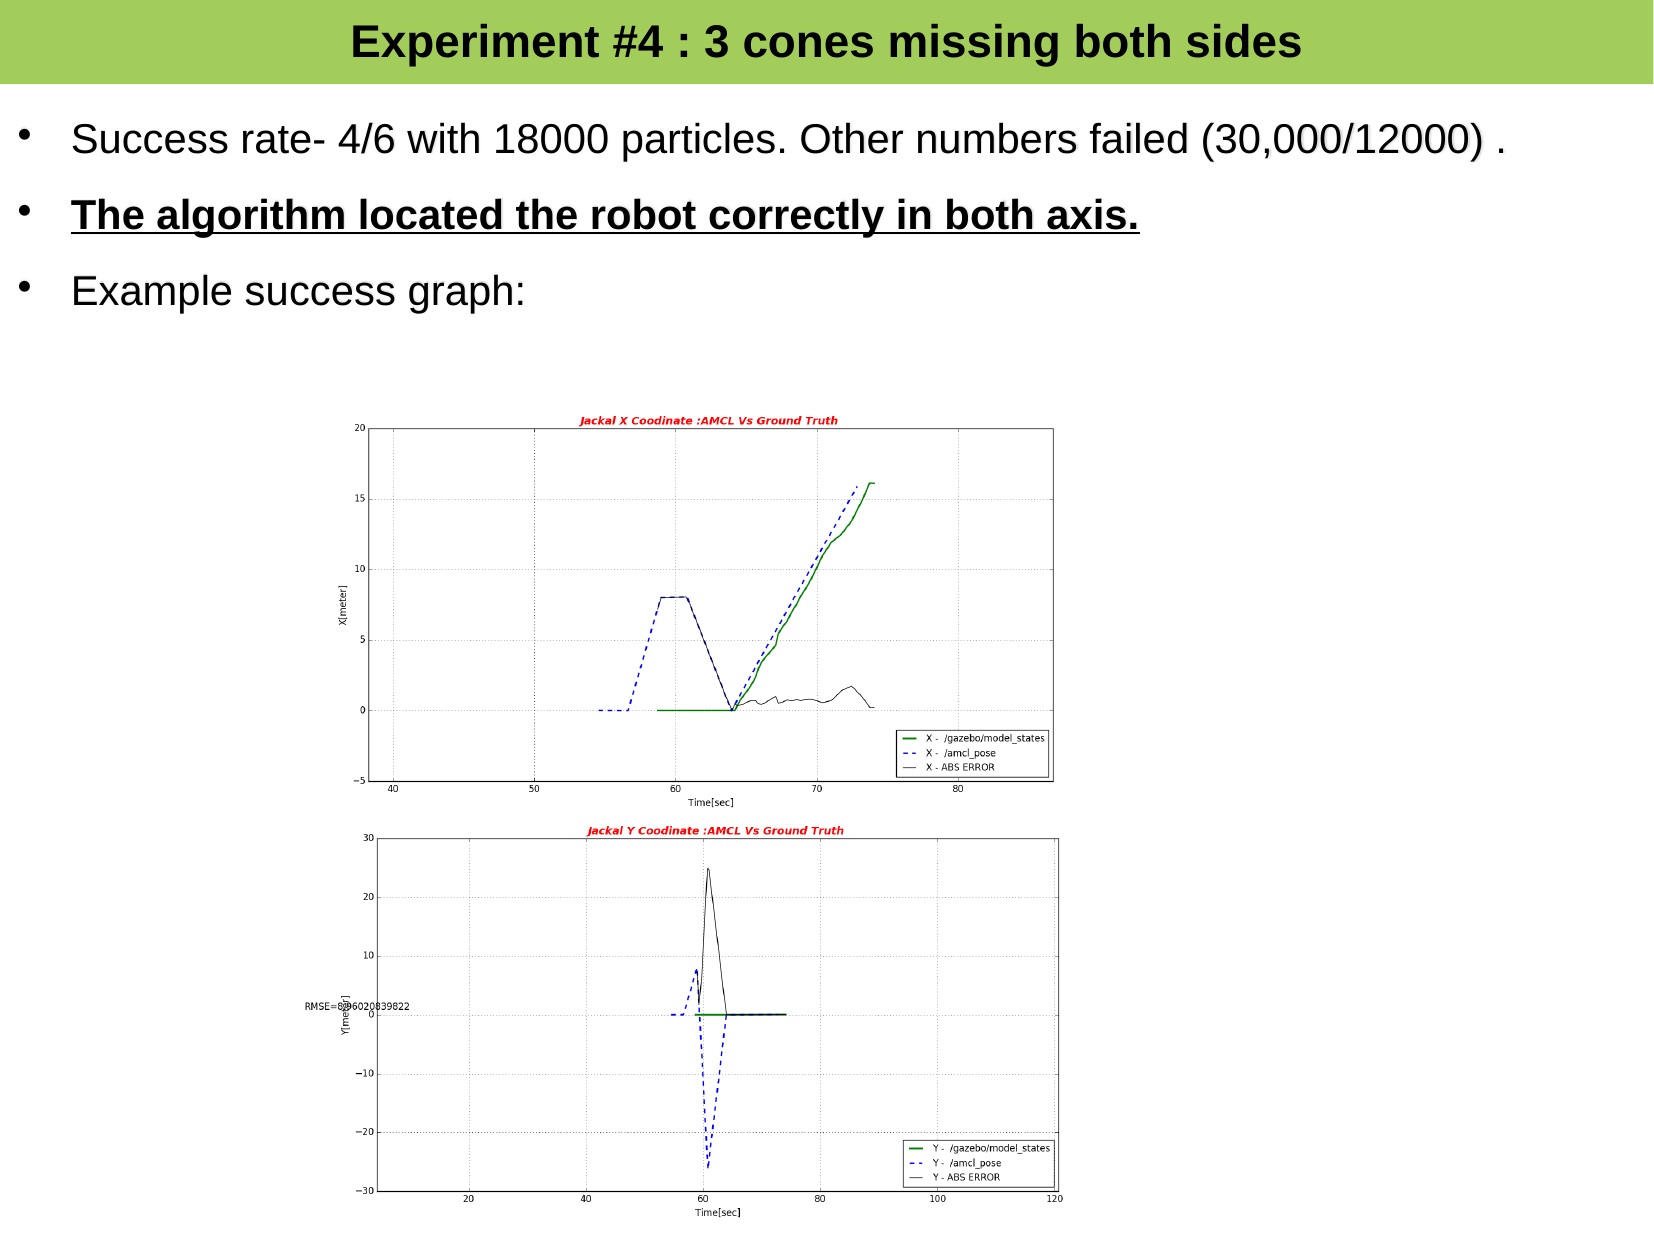

# Experiment #4 : 3 cones missing both sides
Success rate- 4/6 with 18000 particles. Other numbers failed (30,000/12000) .
The algorithm located the robot correctly in both axis.
Example success graph: